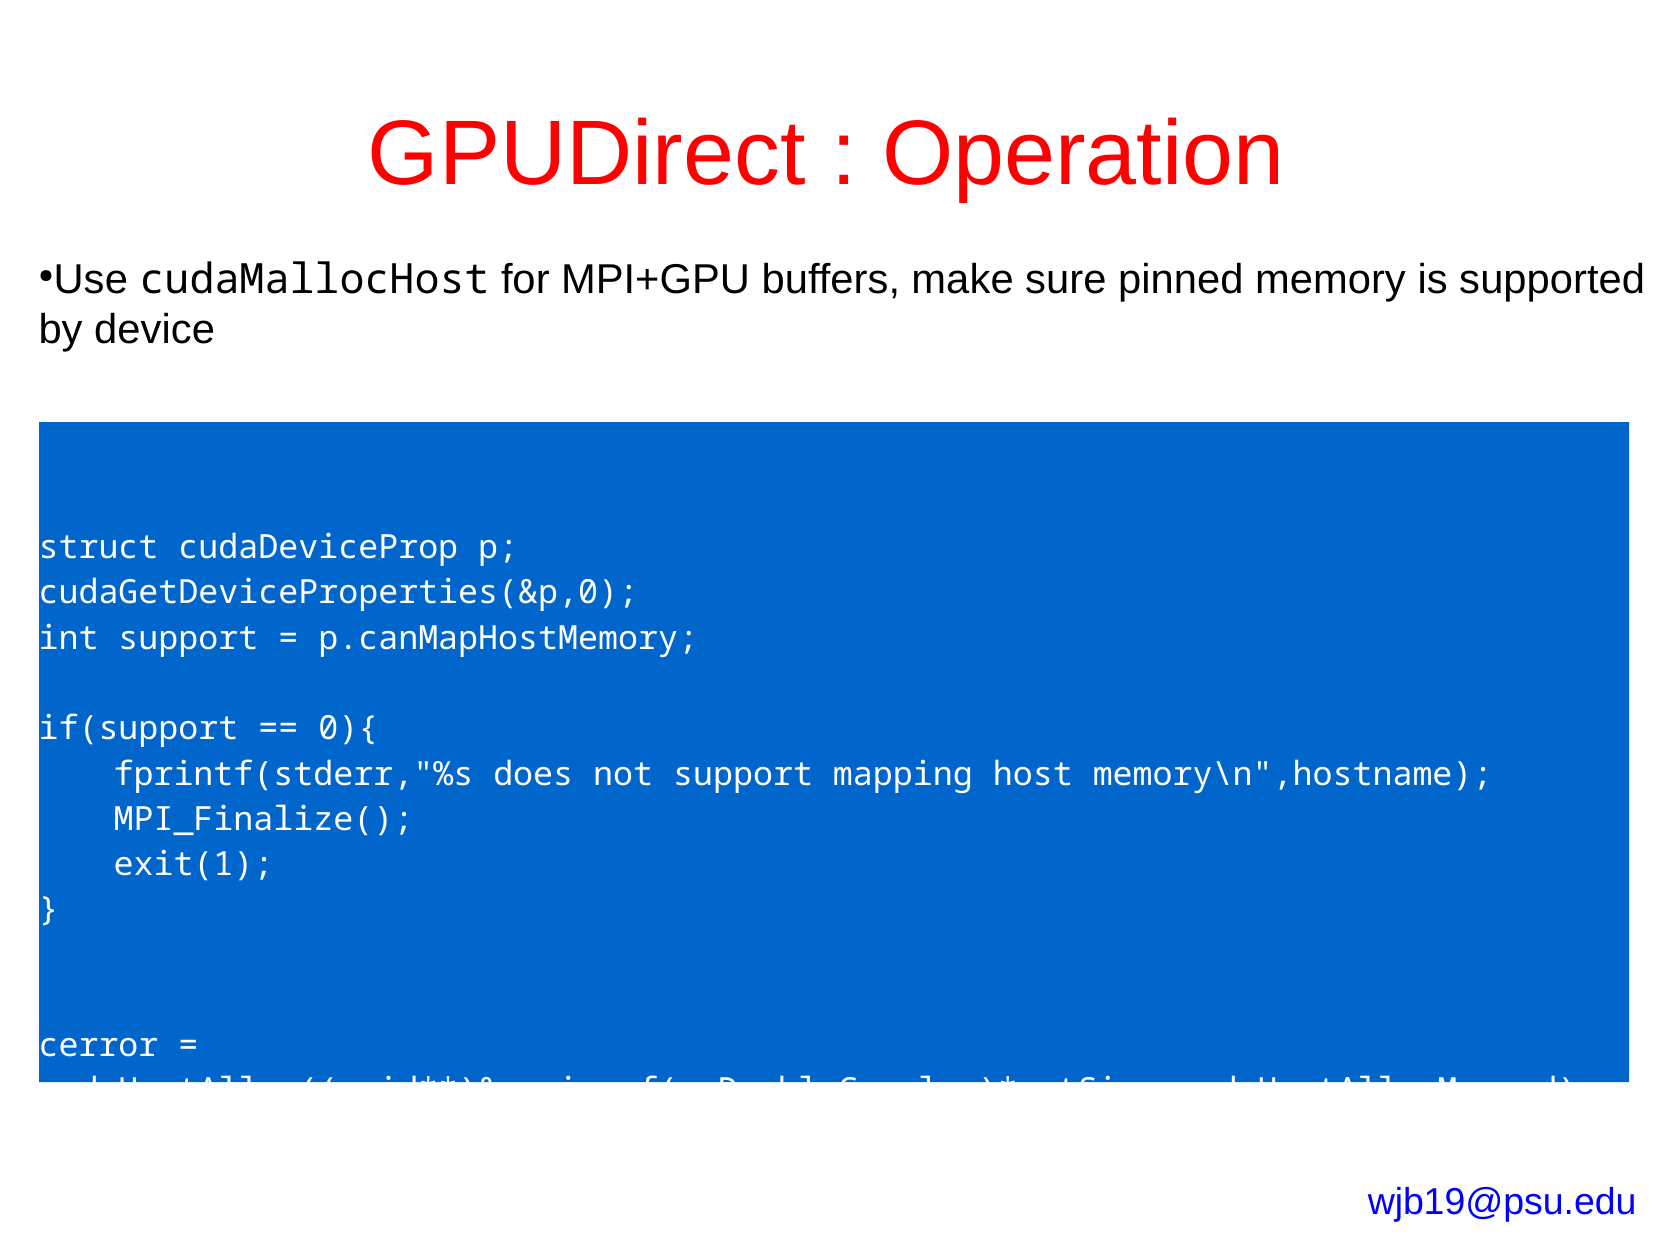

# GPUDirect : Operation
Use cudaMallocHost for MPI+GPU buffers, make sure pinned memory is supported by device
struct cudaDeviceProp p;
cudaGetDeviceProperties(&p,0);
int support = p.canMapHostMemory;
if(support == 0){
	fprintf(stderr,"%s does not support mapping host memory\n",hostname);
 	MPI_Finalize();
 	exit(1);
}
cerror = cudaHostAlloc((void**)&r,sizeof(cuDoubleComplex)*matSize,cudaHostAllocMapped);
cerror = cudaHostGetDevicePointer(&d_r,r,0);
wjb19@psu.edu